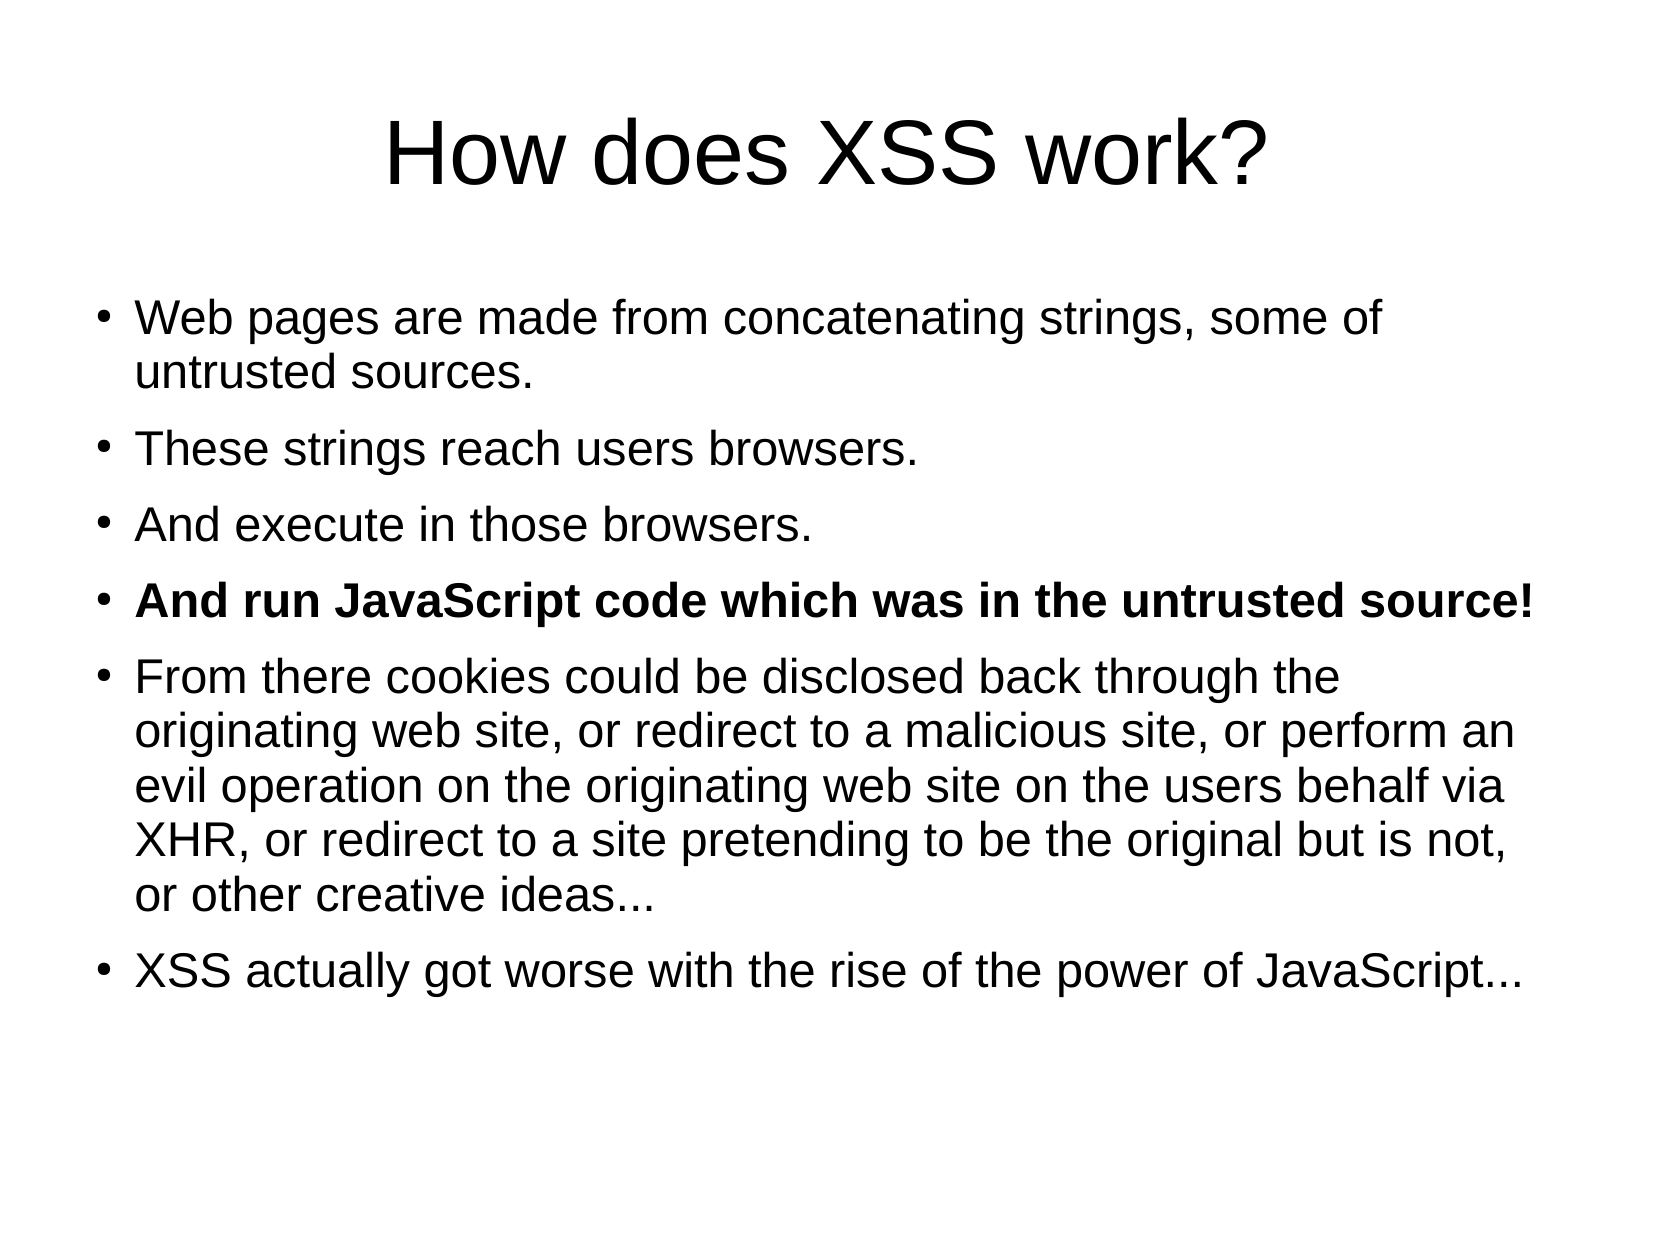

# How does XSS work?
Web pages are made from concatenating strings, some of untrusted sources.
These strings reach users browsers.
And execute in those browsers.
And run JavaScript code which was in the untrusted source!
From there cookies could be disclosed back through the originating web site, or redirect to a malicious site, or perform an evil operation on the originating web site on the users behalf via XHR, or redirect to a site pretending to be the original but is not, or other creative ideas...
XSS actually got worse with the rise of the power of JavaScript...